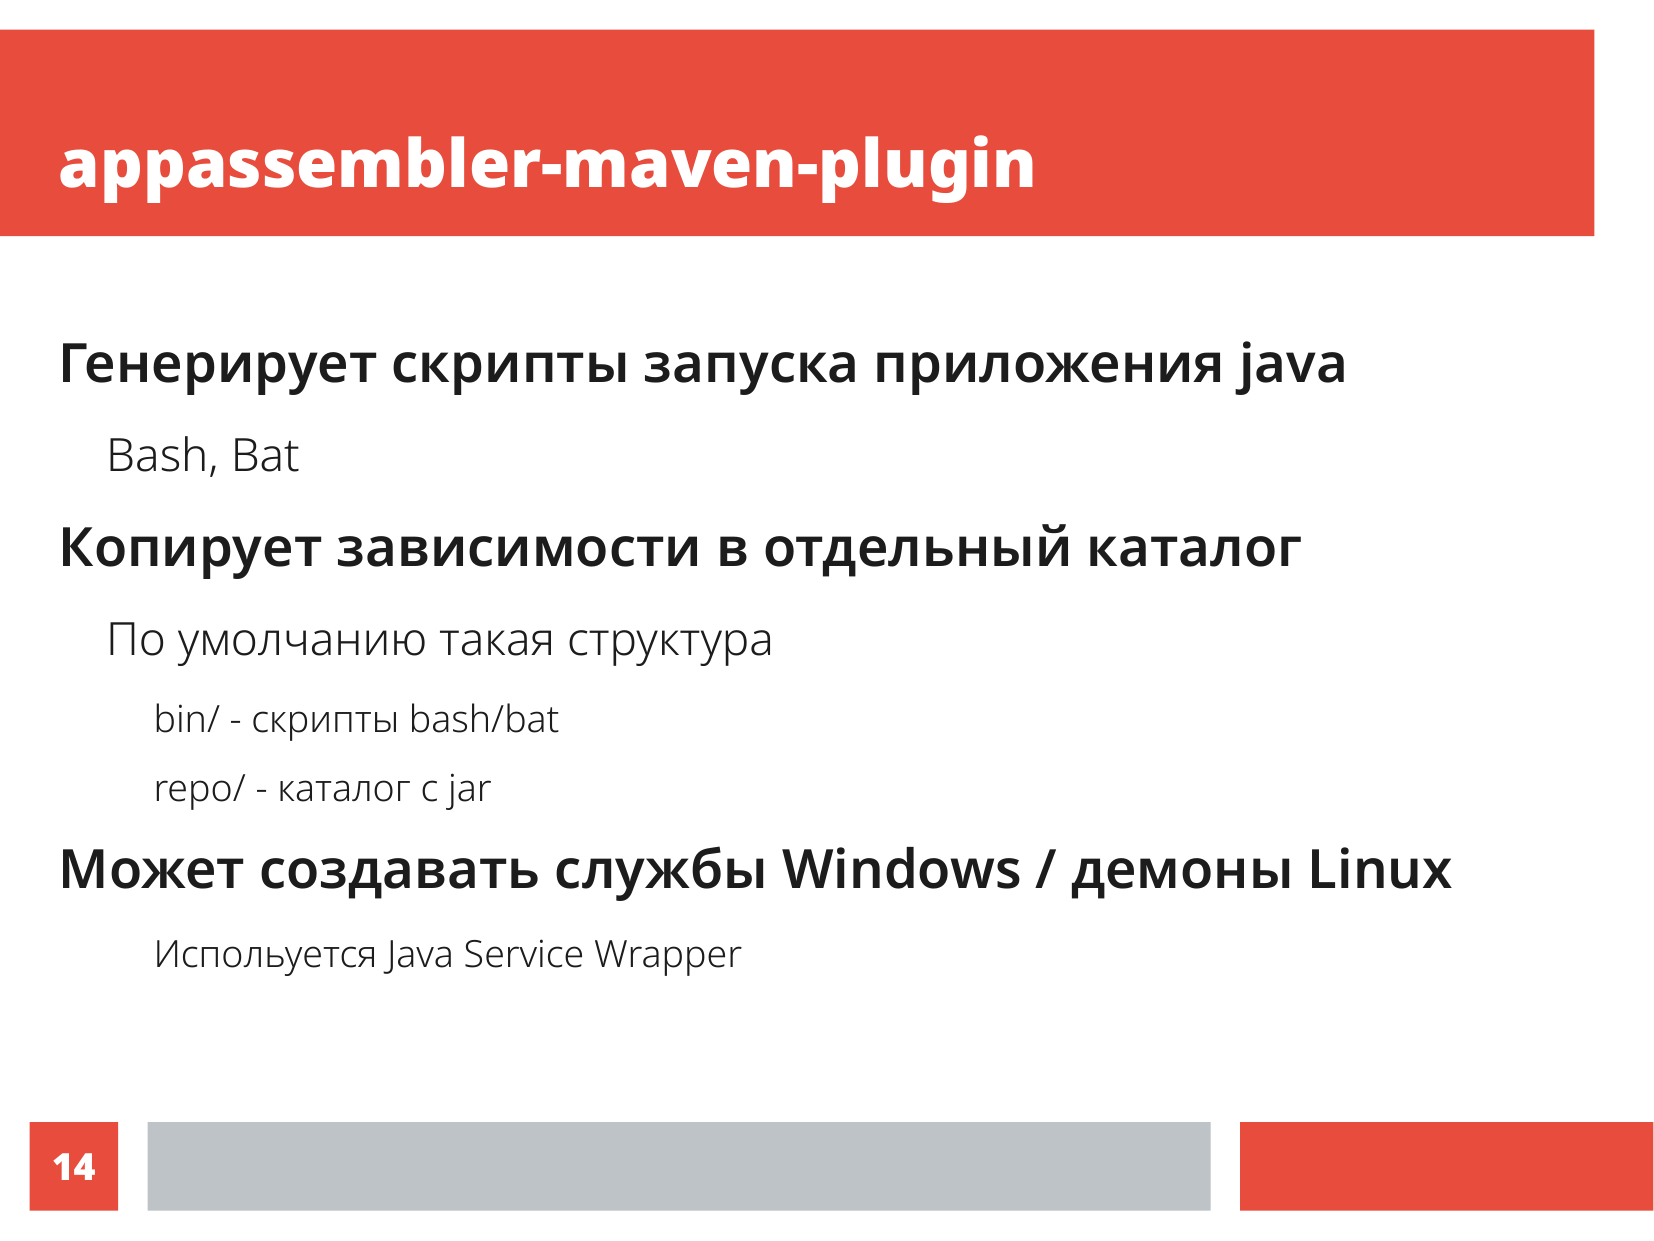

# appassembler-maven-plugin
Генерирует скрипты запуска приложения java
Bash, Bat
Копирует зависимости в отдельный каталог
По умолчанию такая структура
bin/ - скрипты bash/bat
repo/ - каталог с jar
Может создавать службы Windows / демоны Linux
Испольуется Java Service Wrapper
14